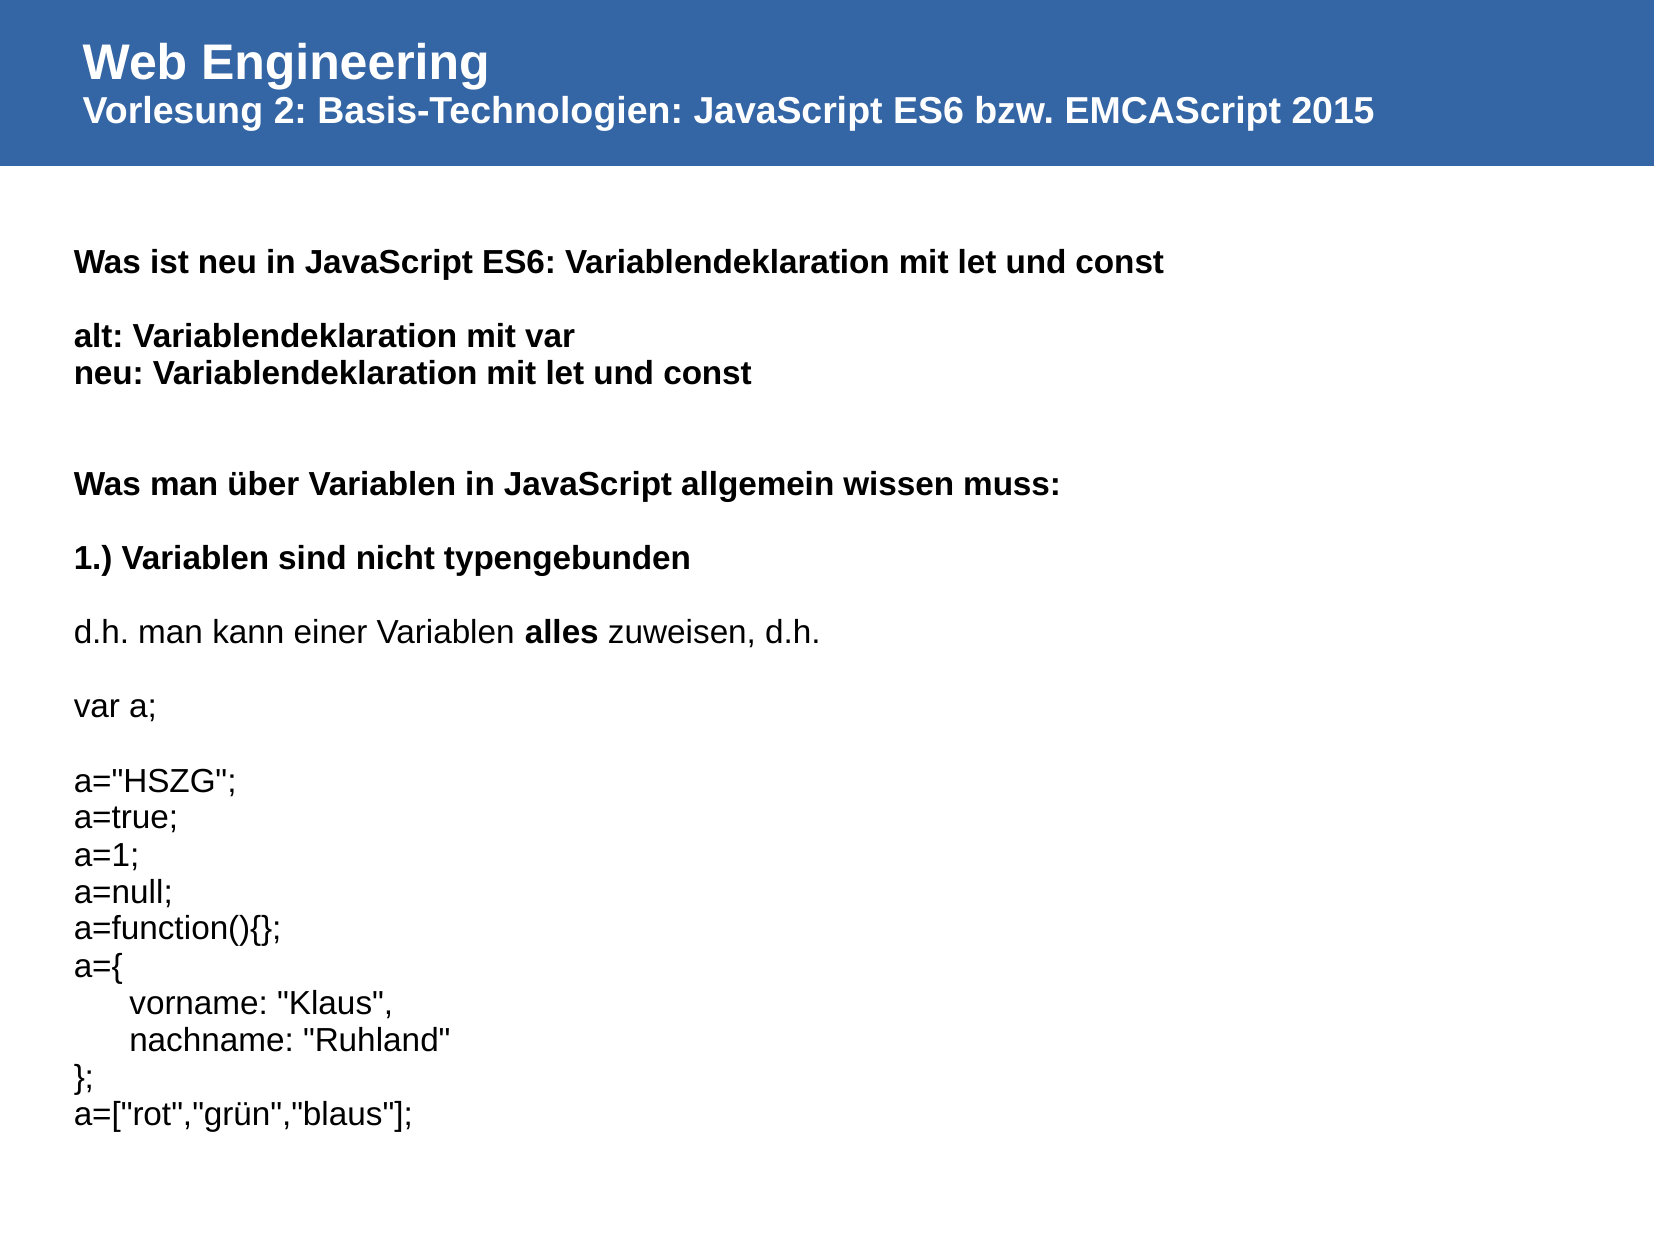

# Web Engineering Vorlesung 2: Basis-Technologien: JavaScript ES6 bzw. EMCAScript 2015
Was ist neu in JavaScript ES6: Variablendeklaration mit let und const
alt: Variablendeklaration mit var
neu: Variablendeklaration mit let und const
Was man über Variablen in JavaScript allgemein wissen muss:
1.) Variablen sind nicht typengebunden
d.h. man kann einer Variablen alles zuweisen, d.h.
var a;
a="HSZG";
a=true;
a=1;
a=null;
a=function(){};
a={
 vorname: "Klaus",
 nachname: "Ruhland"
};
a=["rot","grün","blaus"];